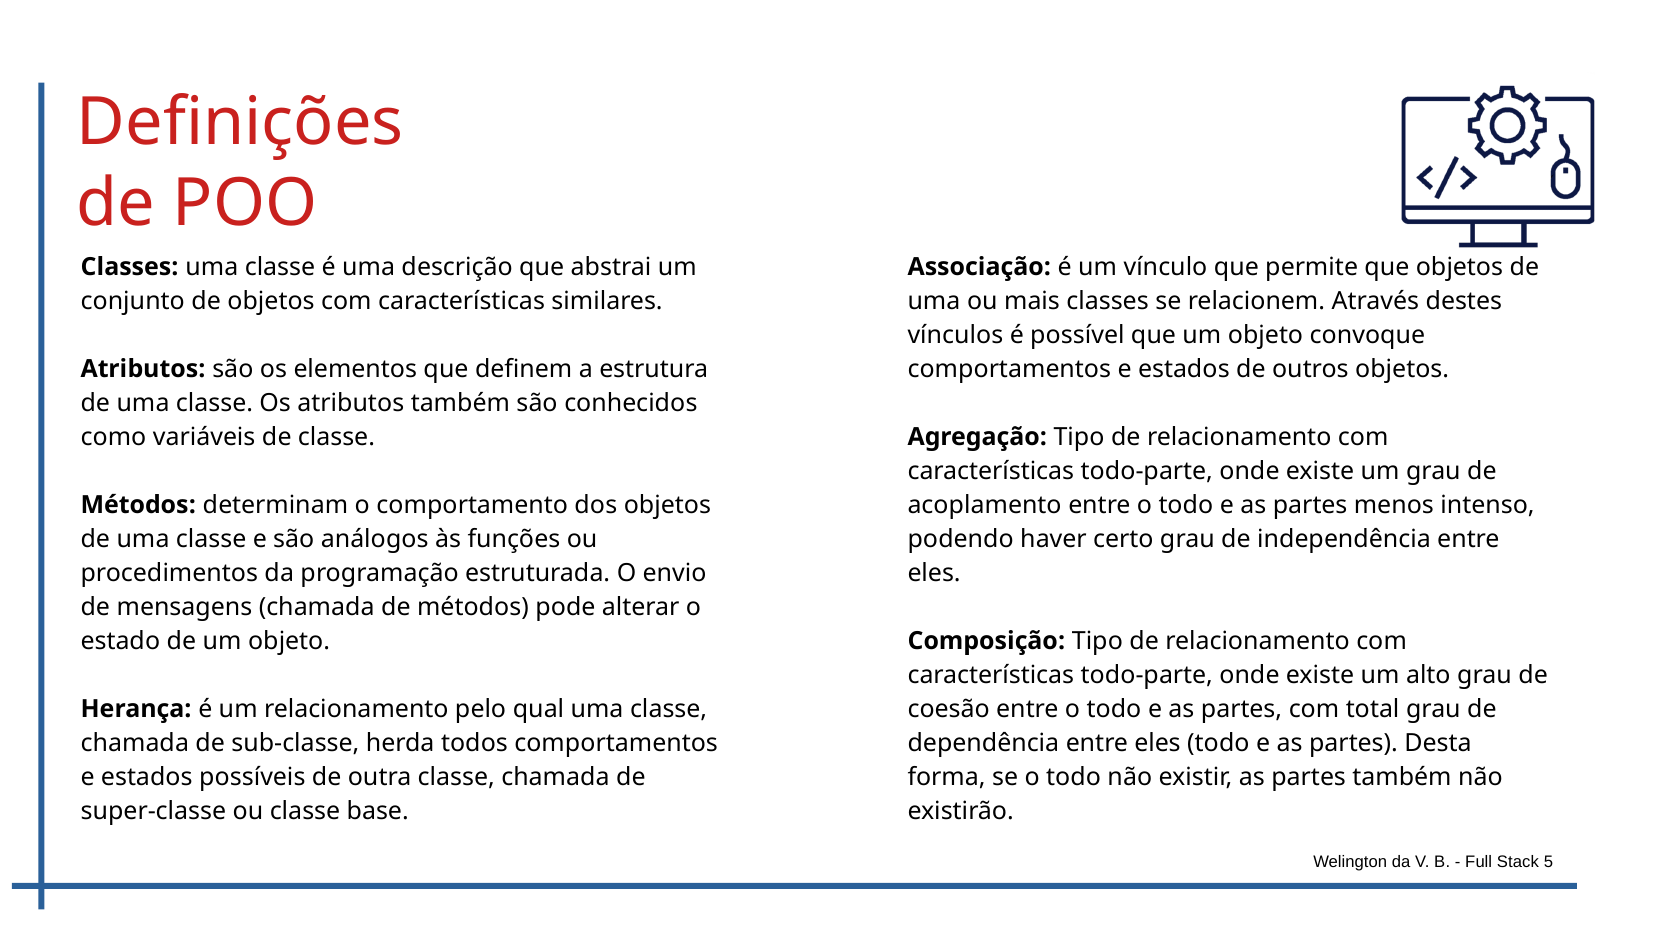

# Definições de POO
Classes: uma classe é uma descrição que abstrai um conjunto de objetos com características similares.
Atributos: são os elementos que definem a estrutura de uma classe. Os atributos também são conhecidos como variáveis de classe.
Métodos: determinam o comportamento dos objetos de uma classe e são análogos às funções ou procedimentos da programação estruturada. O envio de mensagens (chamada de métodos) pode alterar o estado de um objeto.
Herança: é um relacionamento pelo qual uma classe, chamada de sub-classe, herda todos comportamentos e estados possíveis de outra classe, chamada de super-classe ou classe base.
Associação: é um vínculo que permite que objetos de uma ou mais classes se relacionem. Através destes vínculos é possível que um objeto convoque comportamentos e estados de outros objetos.
Agregação: Tipo de relacionamento com características todo-parte, onde existe um grau de acoplamento entre o todo e as partes menos intenso, podendo haver certo grau de independência entre eles.
Composição: Tipo de relacionamento com características todo-parte, onde existe um alto grau de coesão entre o todo e as partes, com total grau de dependência entre eles (todo e as partes). Desta forma, se o todo não existir, as partes também não existirão.
Welington da V. B. - Full Stack 5